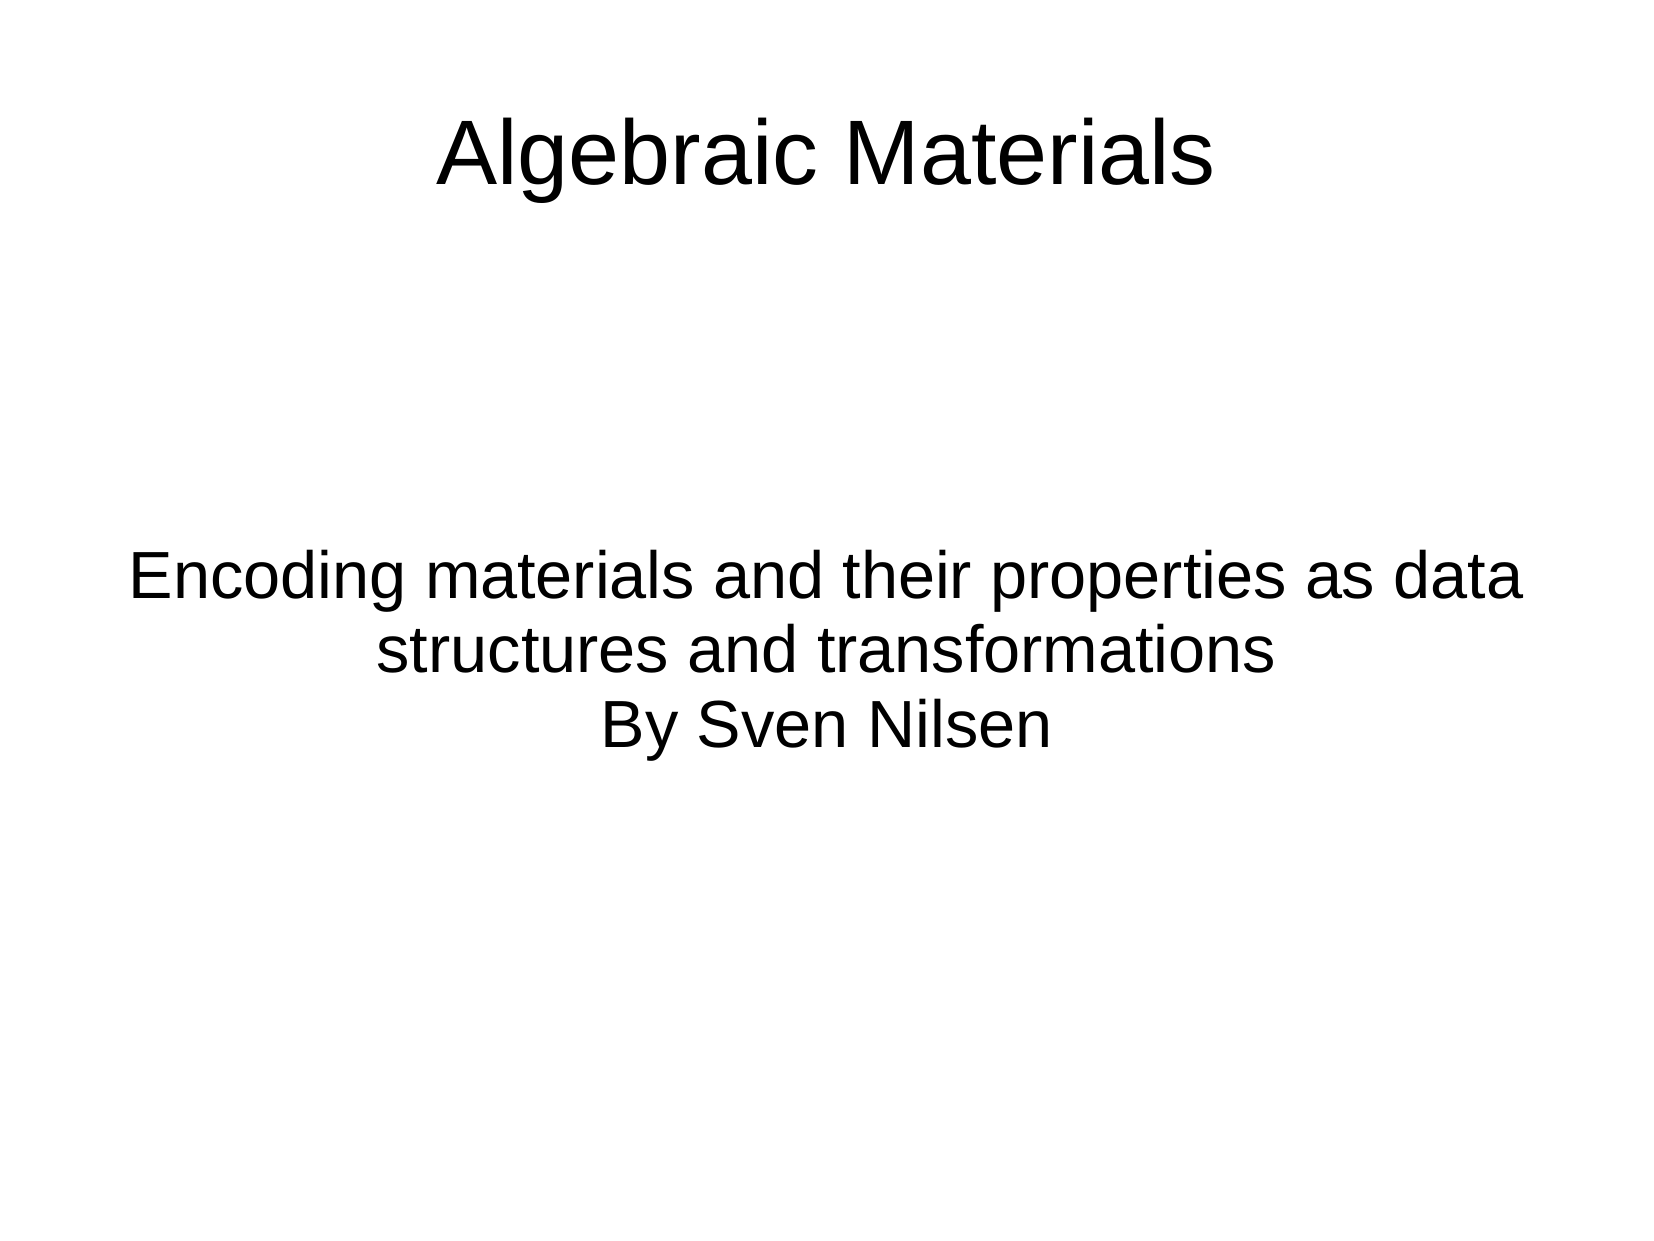

# Algebraic Materials
Encoding materials and their properties as data structures and transformations
By Sven Nilsen